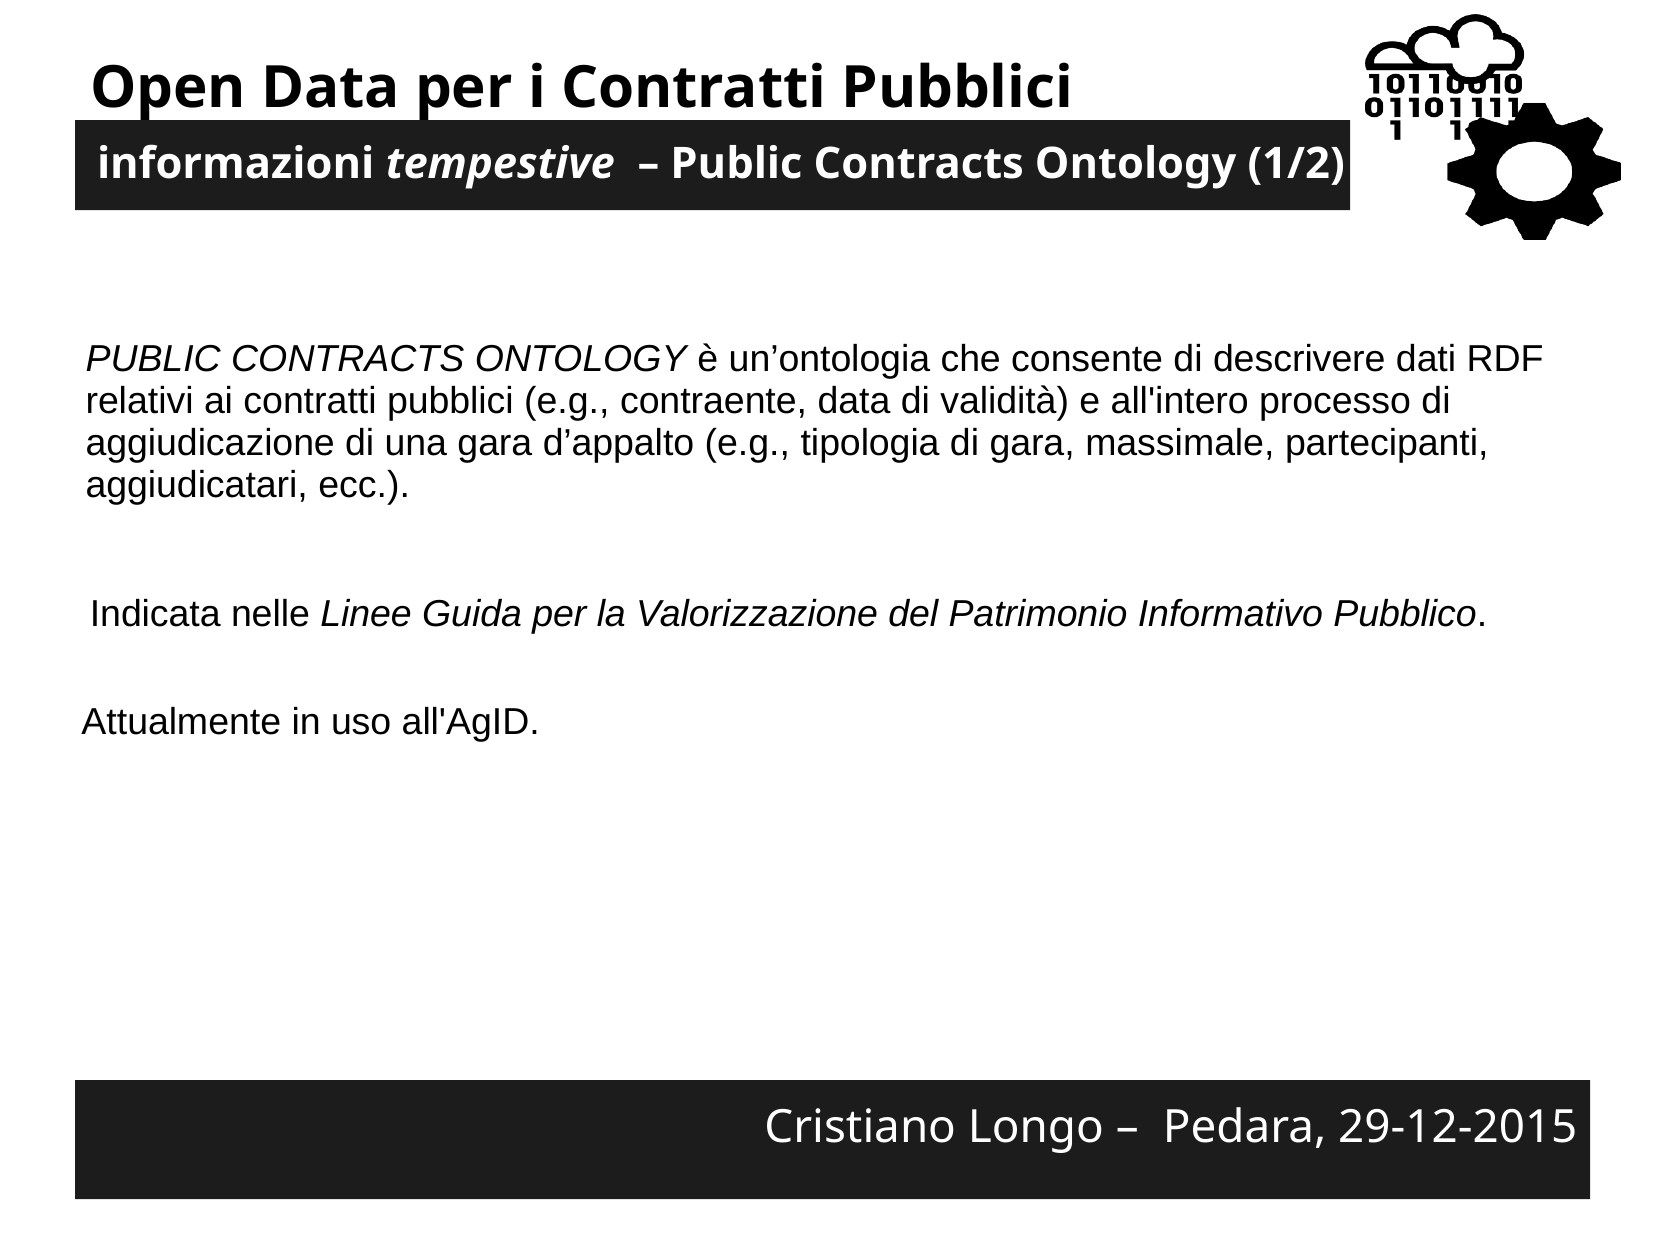

# Open Data per i Contratti Pubblici
 informazioni tempestive – Public Contracts Ontology (1/2)
PUBLIC CONTRACTS ONTOLOGY è un’ontologia che consente di descrivere dati RDF
relativi ai contratti pubblici (e.g., contraente, data di validità) e all'intero processo di
aggiudicazione di una gara d’appalto (e.g., tipologia di gara, massimale, partecipanti,
aggiudicatari, ecc.).
Indicata nelle Linee Guida per la Valorizzazione del Patrimonio Informativo Pubblico.
Attualmente in uso all'AgID.
 Cristiano Longo – Pedara, 29-12-2015